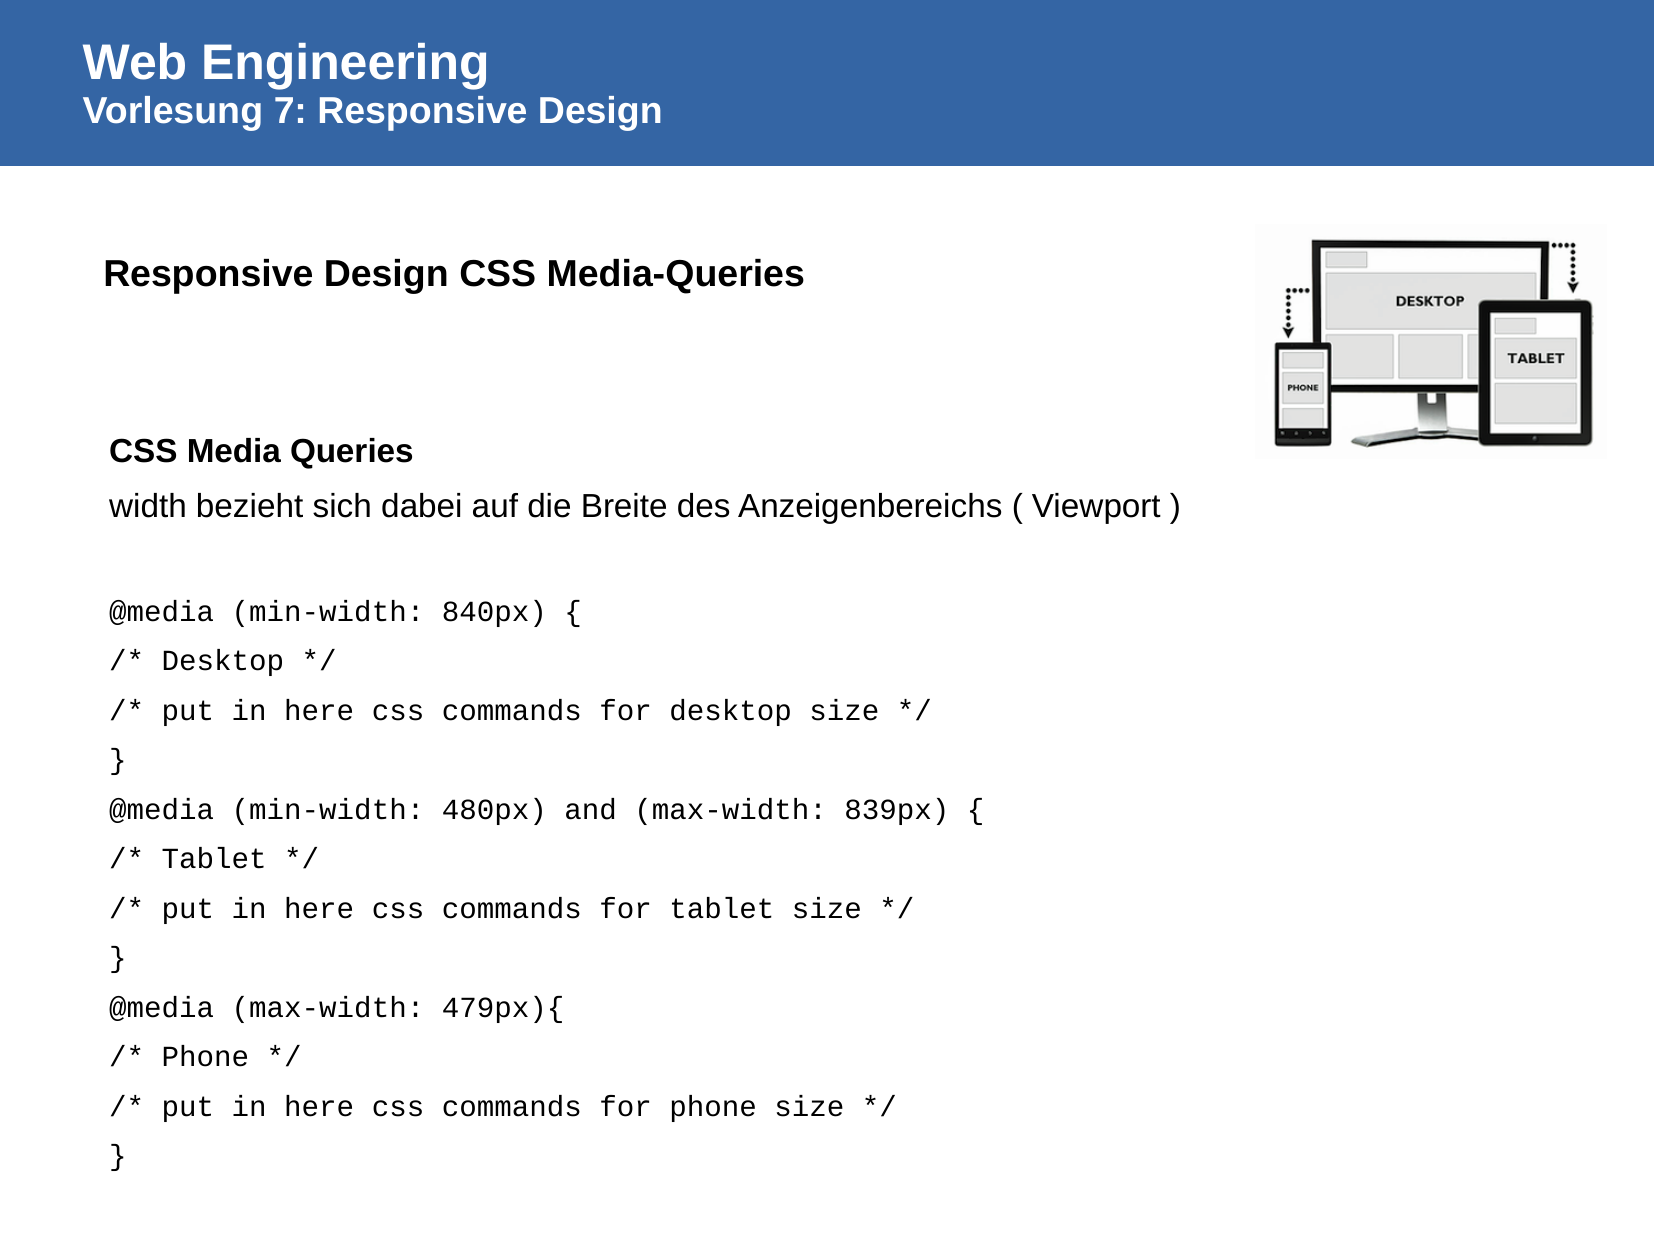

# Web Engineering Vorlesung 7: Responsive Design
Responsive Design CSS Media-Queries
CSS Media Queries
width bezieht sich dabei auf die Breite des Anzeigenbereichs ( Viewport )
@media (min-width: 840px) {
/* Desktop */
/* put in here css commands for desktop size */
}
@media (min-width: 480px) and (max-width: 839px) {
/* Tablet */
/* put in here css commands for tablet size */
}
@media (max-width: 479px){
/* Phone */
/* put in here css commands for phone size */
}